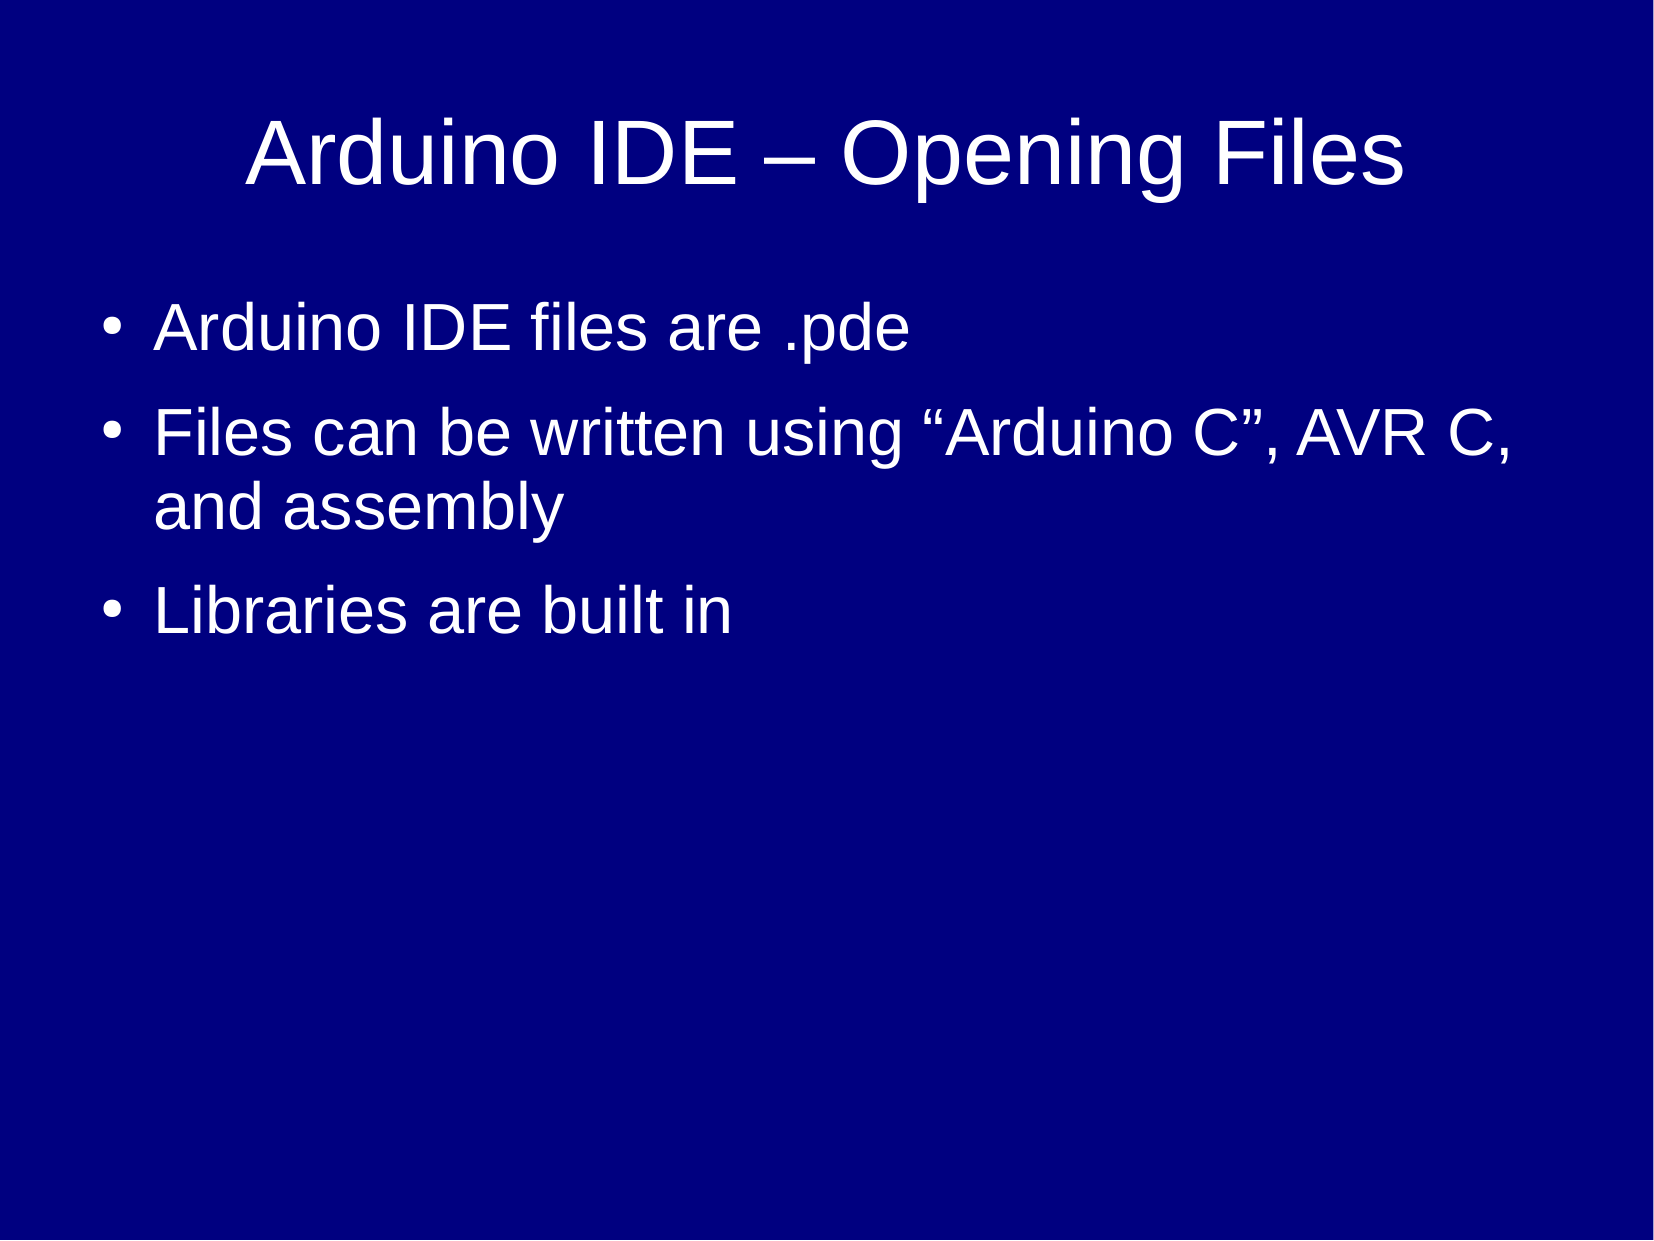

# Arduino IDE – Opening Files
Arduino IDE files are .pde
Files can be written using “Arduino C”, AVR C, and assembly
Libraries are built in